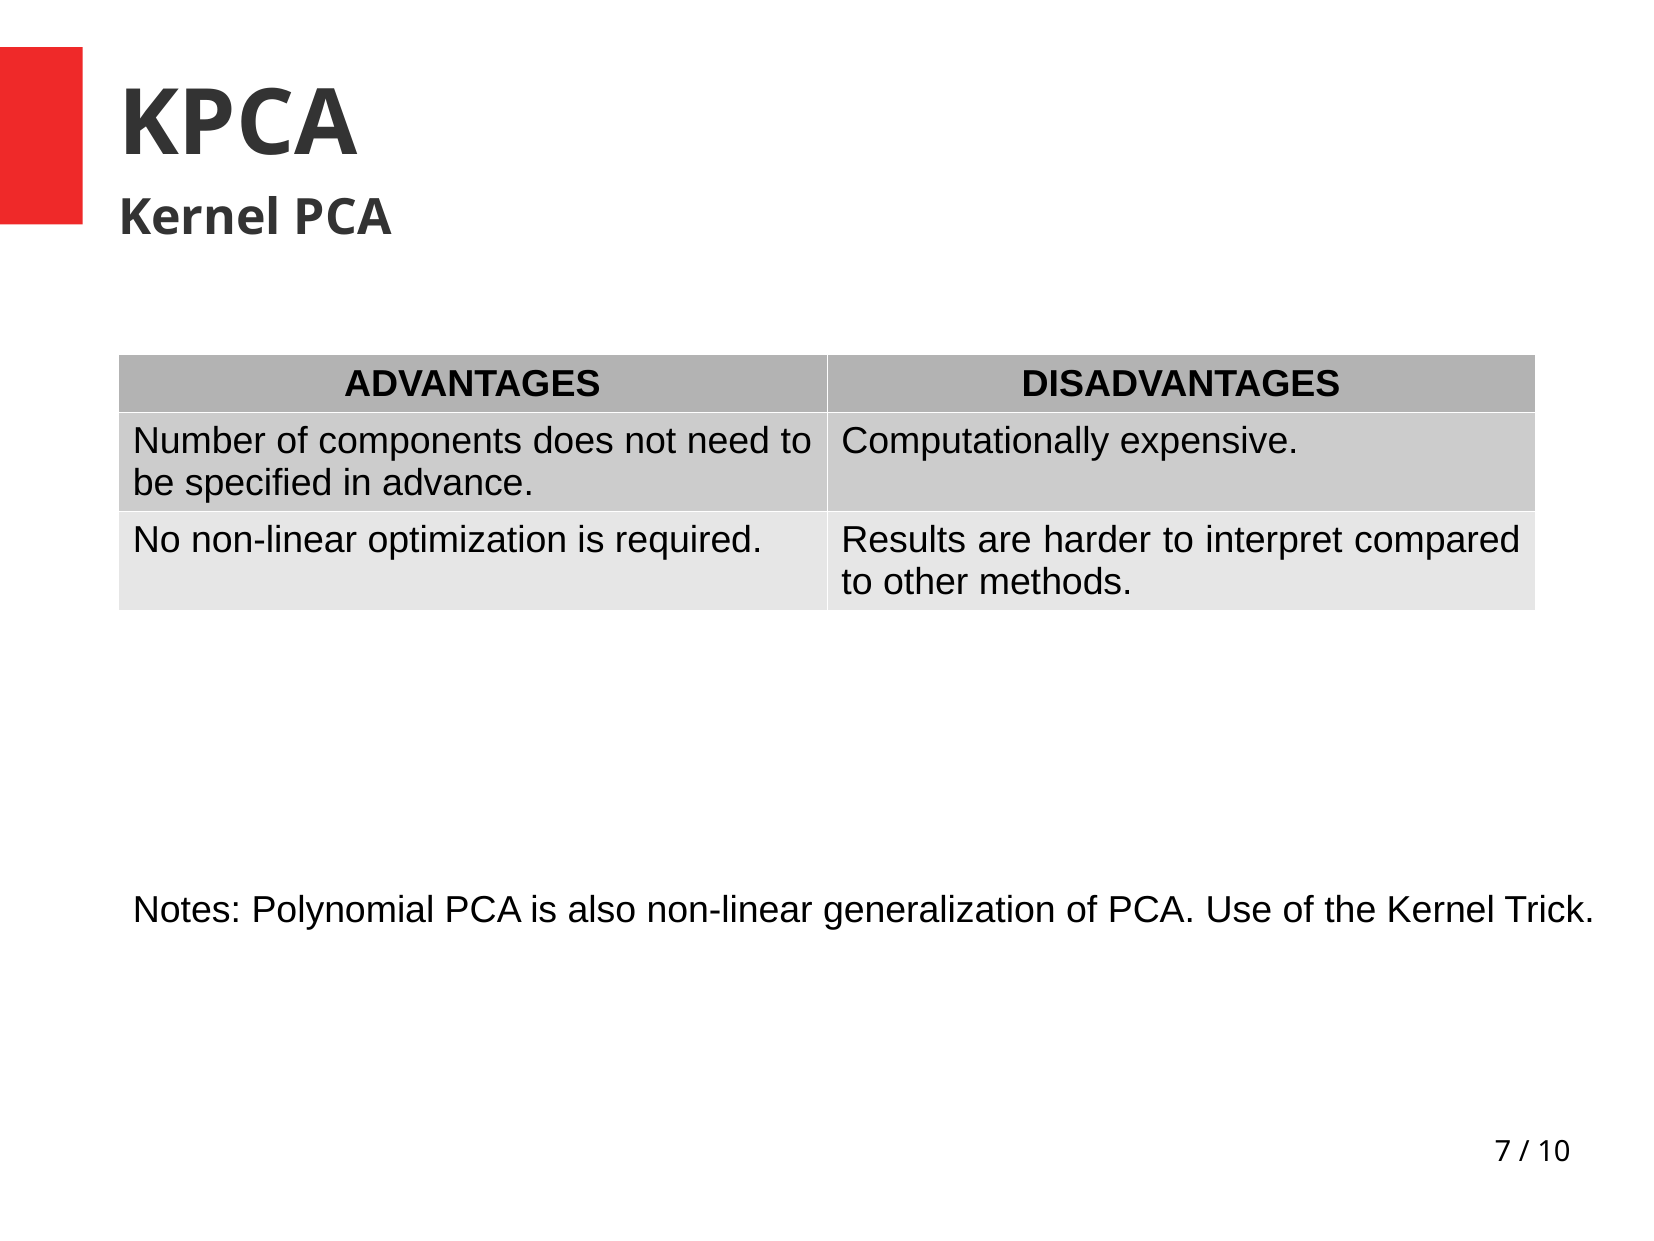

# KPCA Kernel PCA
| ADVANTAGES | DISADVANTAGES |
| --- | --- |
| Number of components does not need to be specified in advance. | Computationally expensive. |
| No non-linear optimization is required. | Results are harder to interpret compared to other methods. |
Notes: Polynomial PCA is also non-linear generalization of PCA. Use of the Kernel Trick.
7